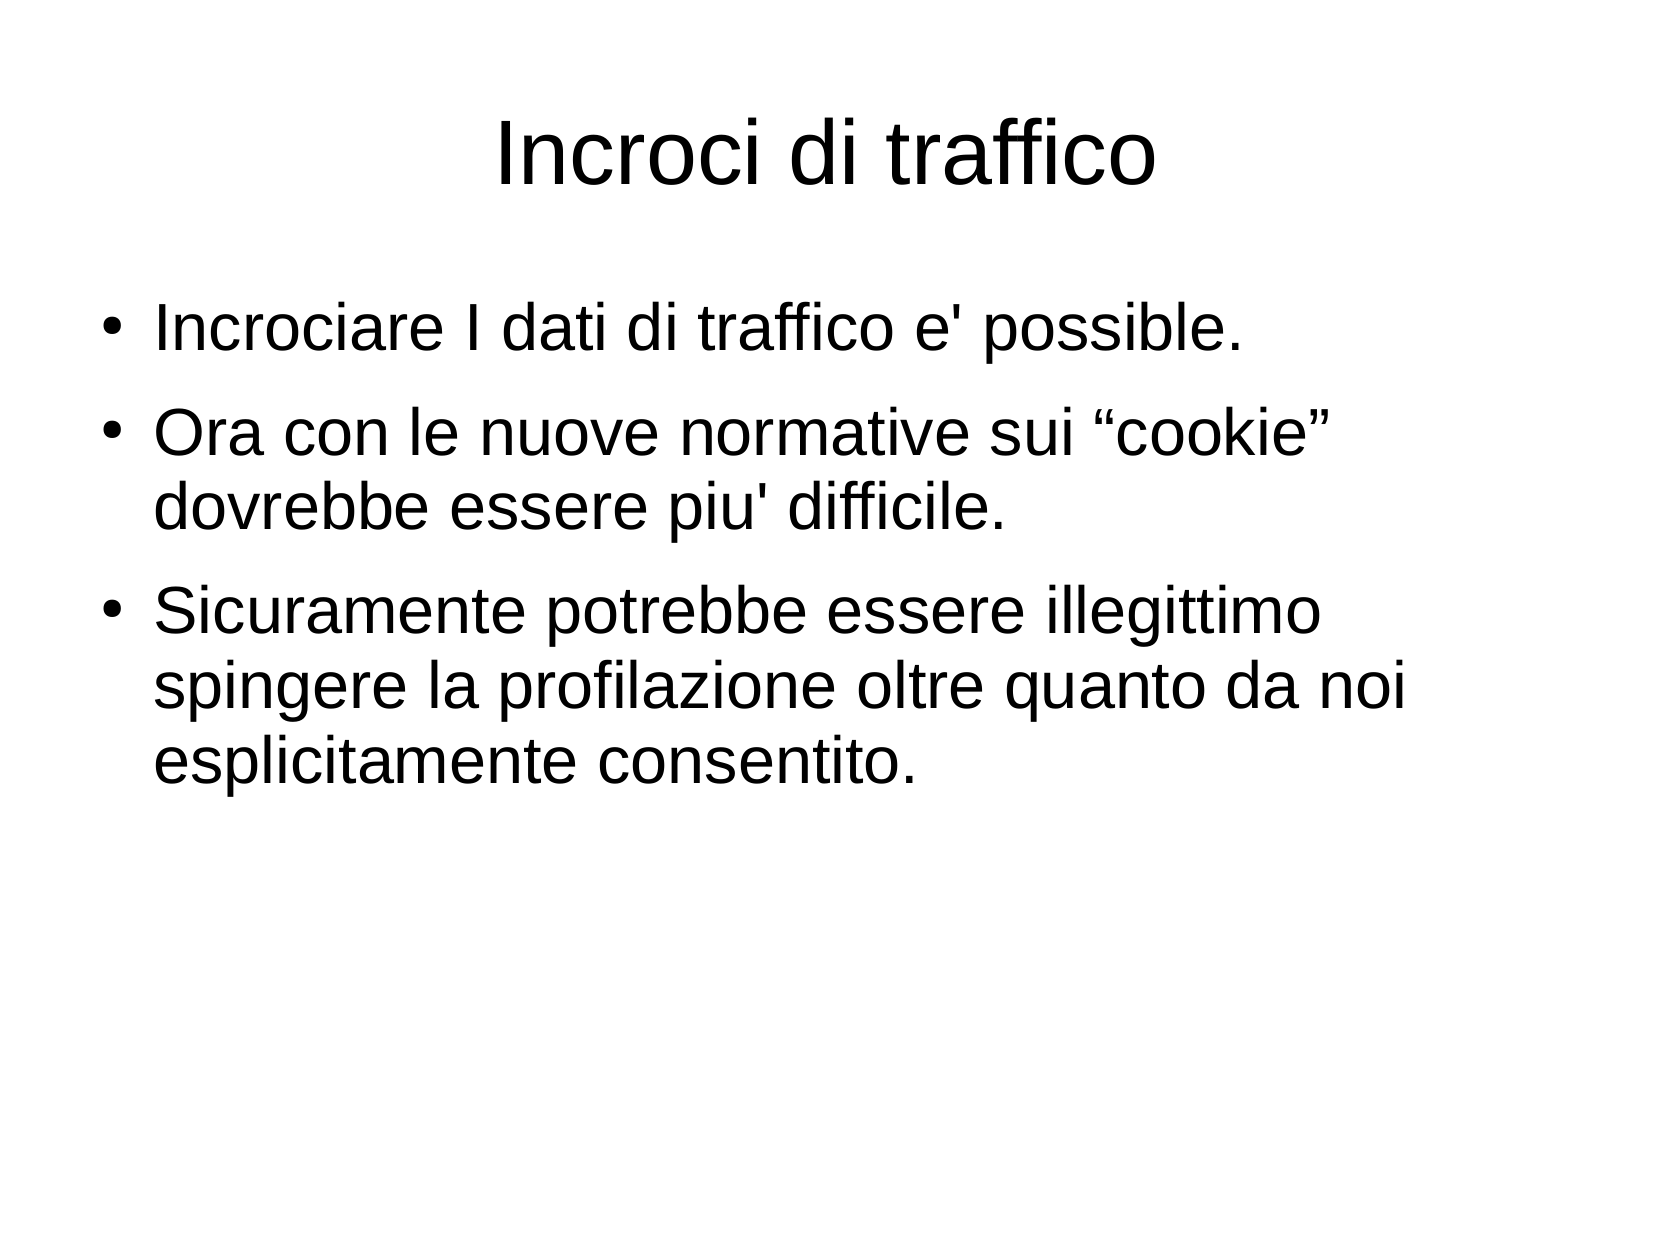

# Incroci di traffico
Incrociare I dati di traffico e' possible.
Ora con le nuove normative sui “cookie” dovrebbe essere piu' difficile.
Sicuramente potrebbe essere illegittimo spingere la profilazione oltre quanto da noi esplicitamente consentito.